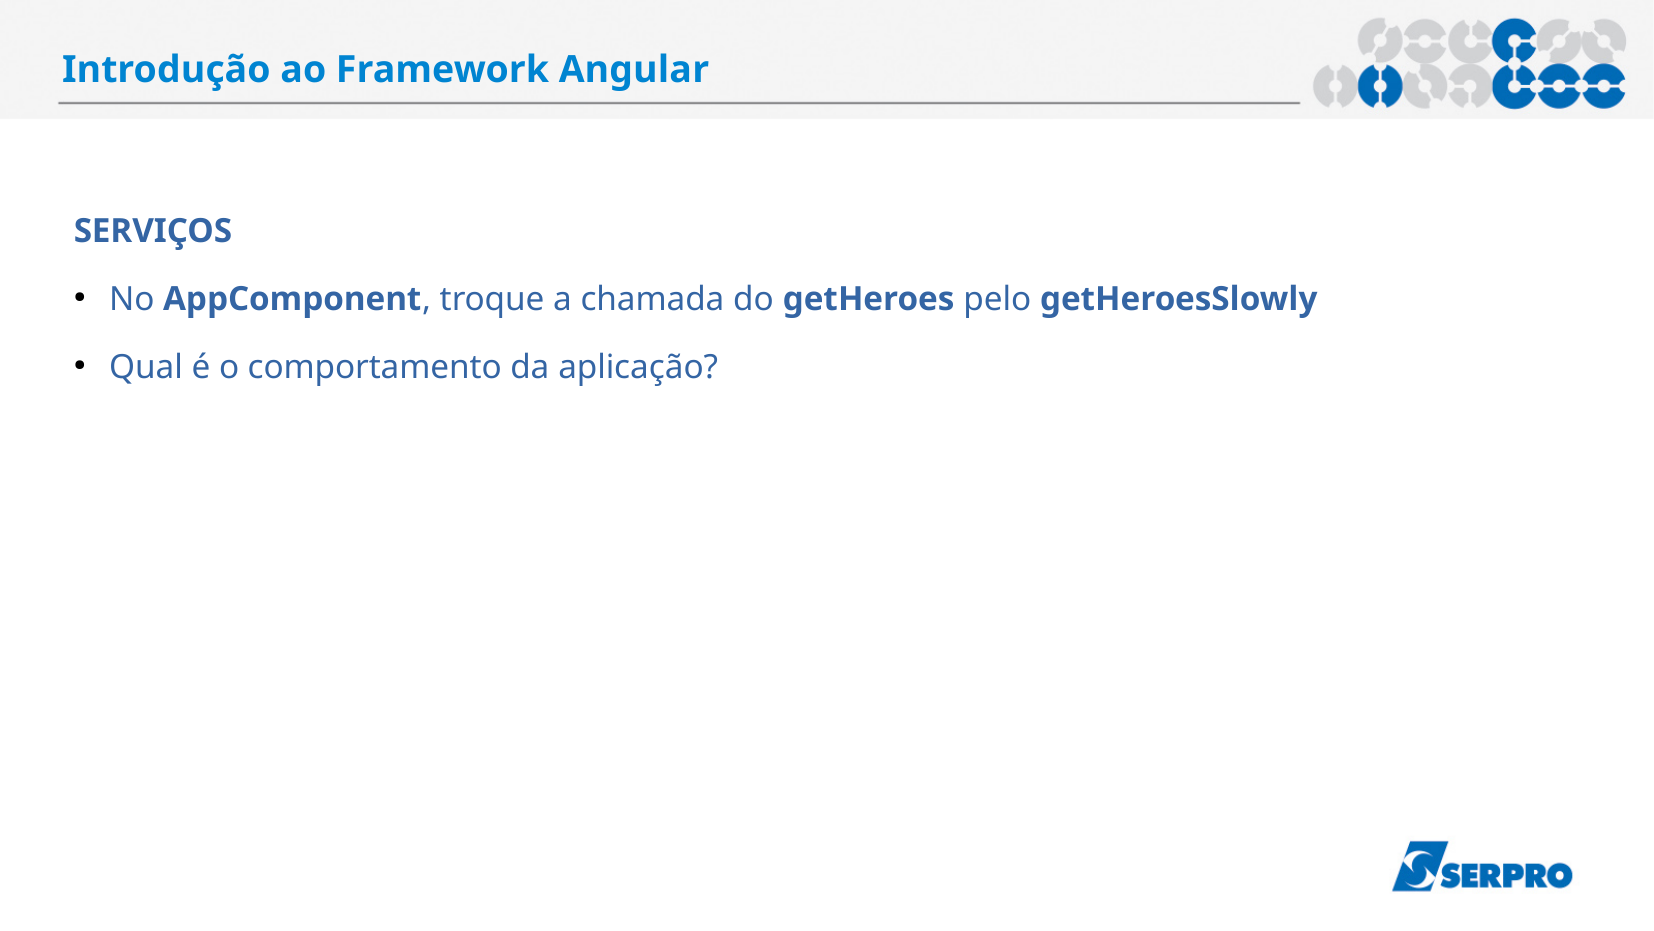

Introdução ao Framework Angular
SERVIÇOS
No AppComponent, troque a chamada do getHeroes pelo getHeroesSlowly
Qual é o comportamento da aplicação?